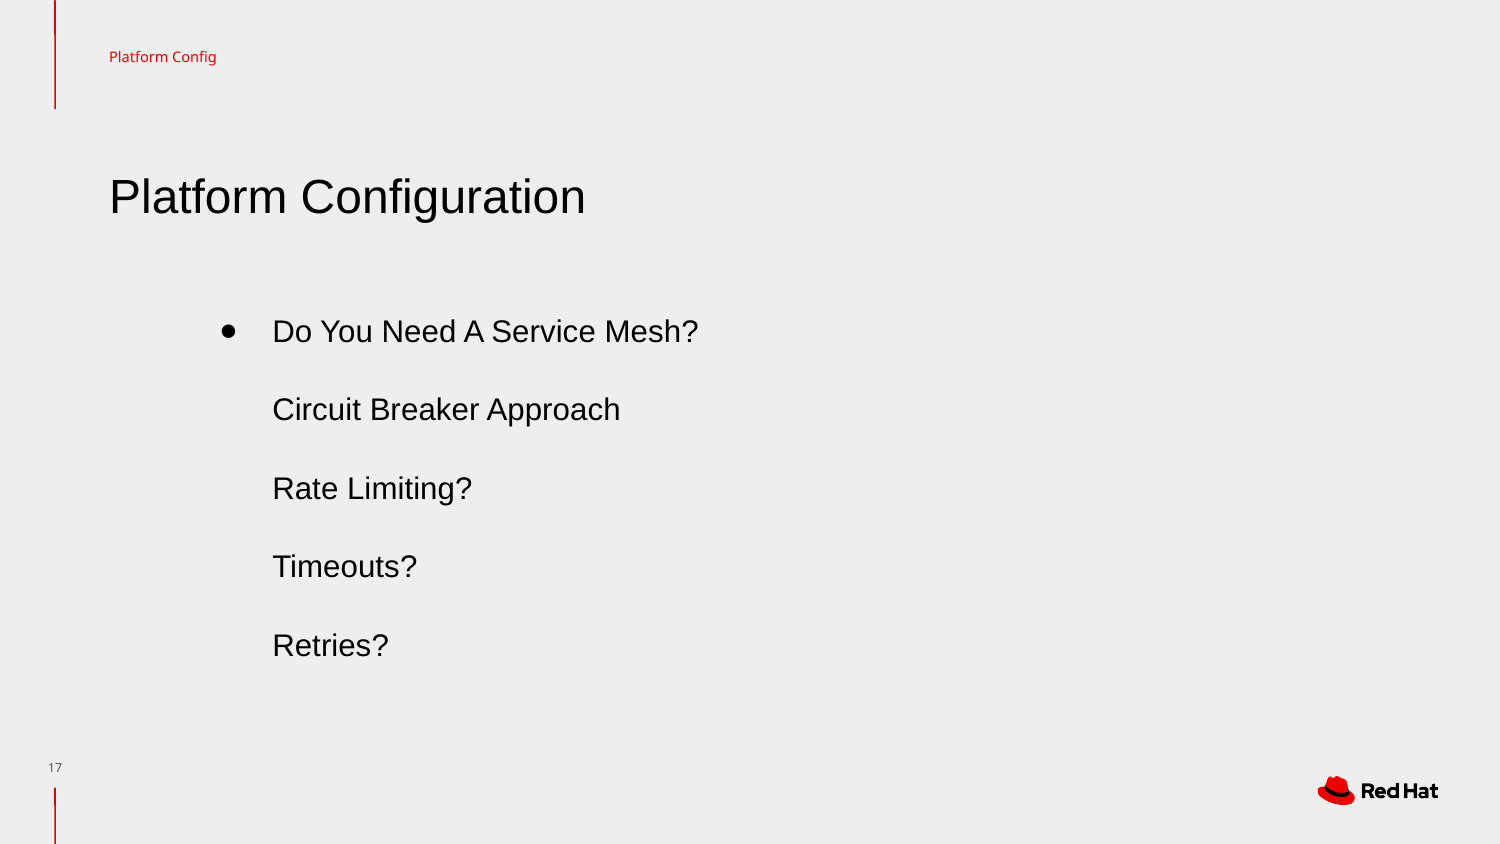

# Platform Config
Platform Configuration
Do You Need A Service Mesh?
Circuit Breaker Approach
Rate Limiting?
Timeouts?
Retries?